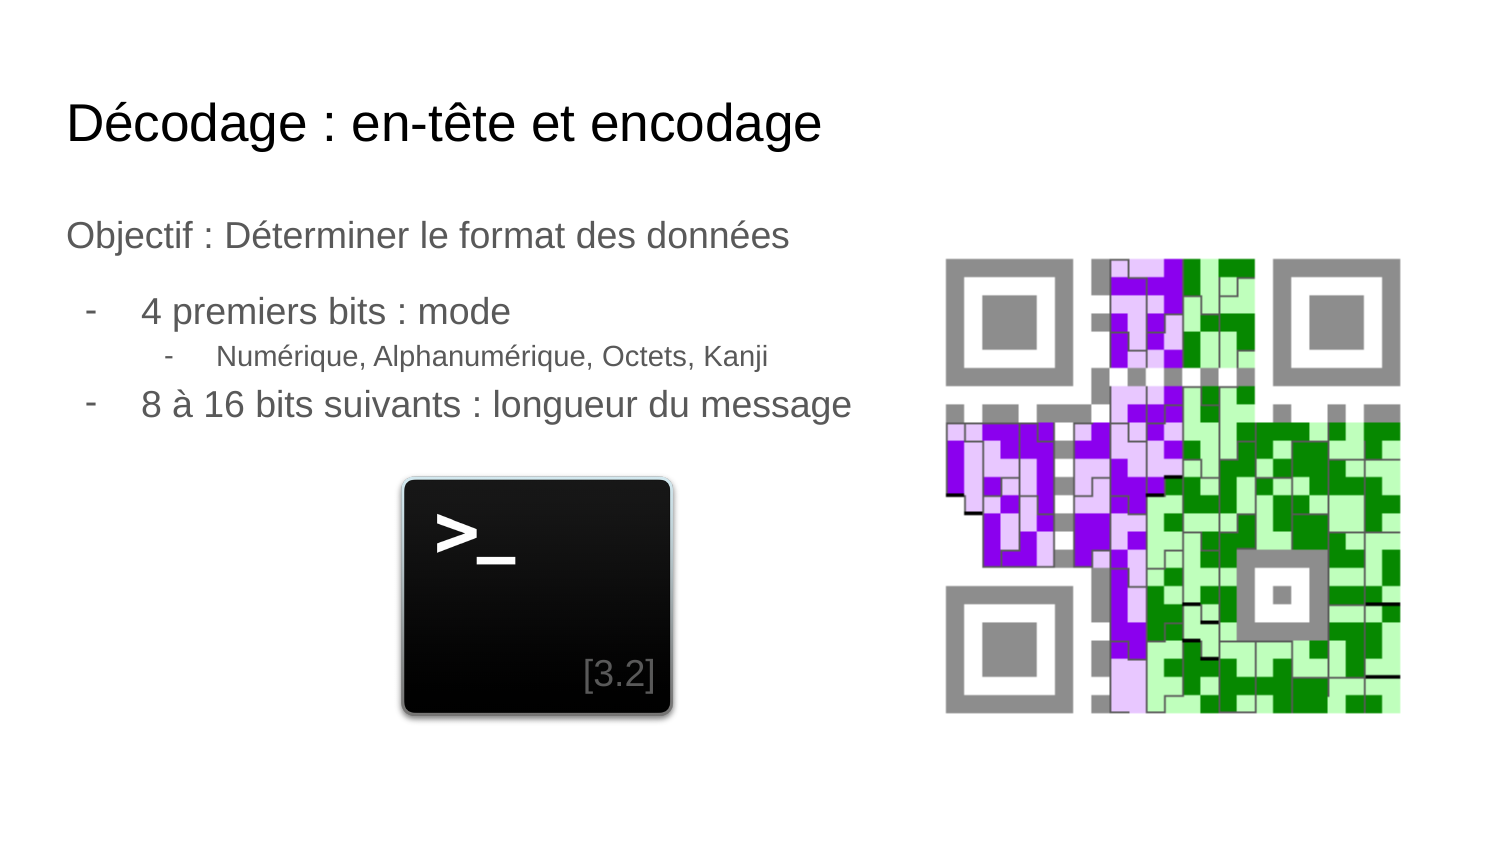

# Décodage : en-tête et encodage
Objectif : Déterminer le format des données
4 premiers bits : mode
Numérique, Alphanumérique, Octets, Kanji
8 à 16 bits suivants : longueur du message
[3.2]